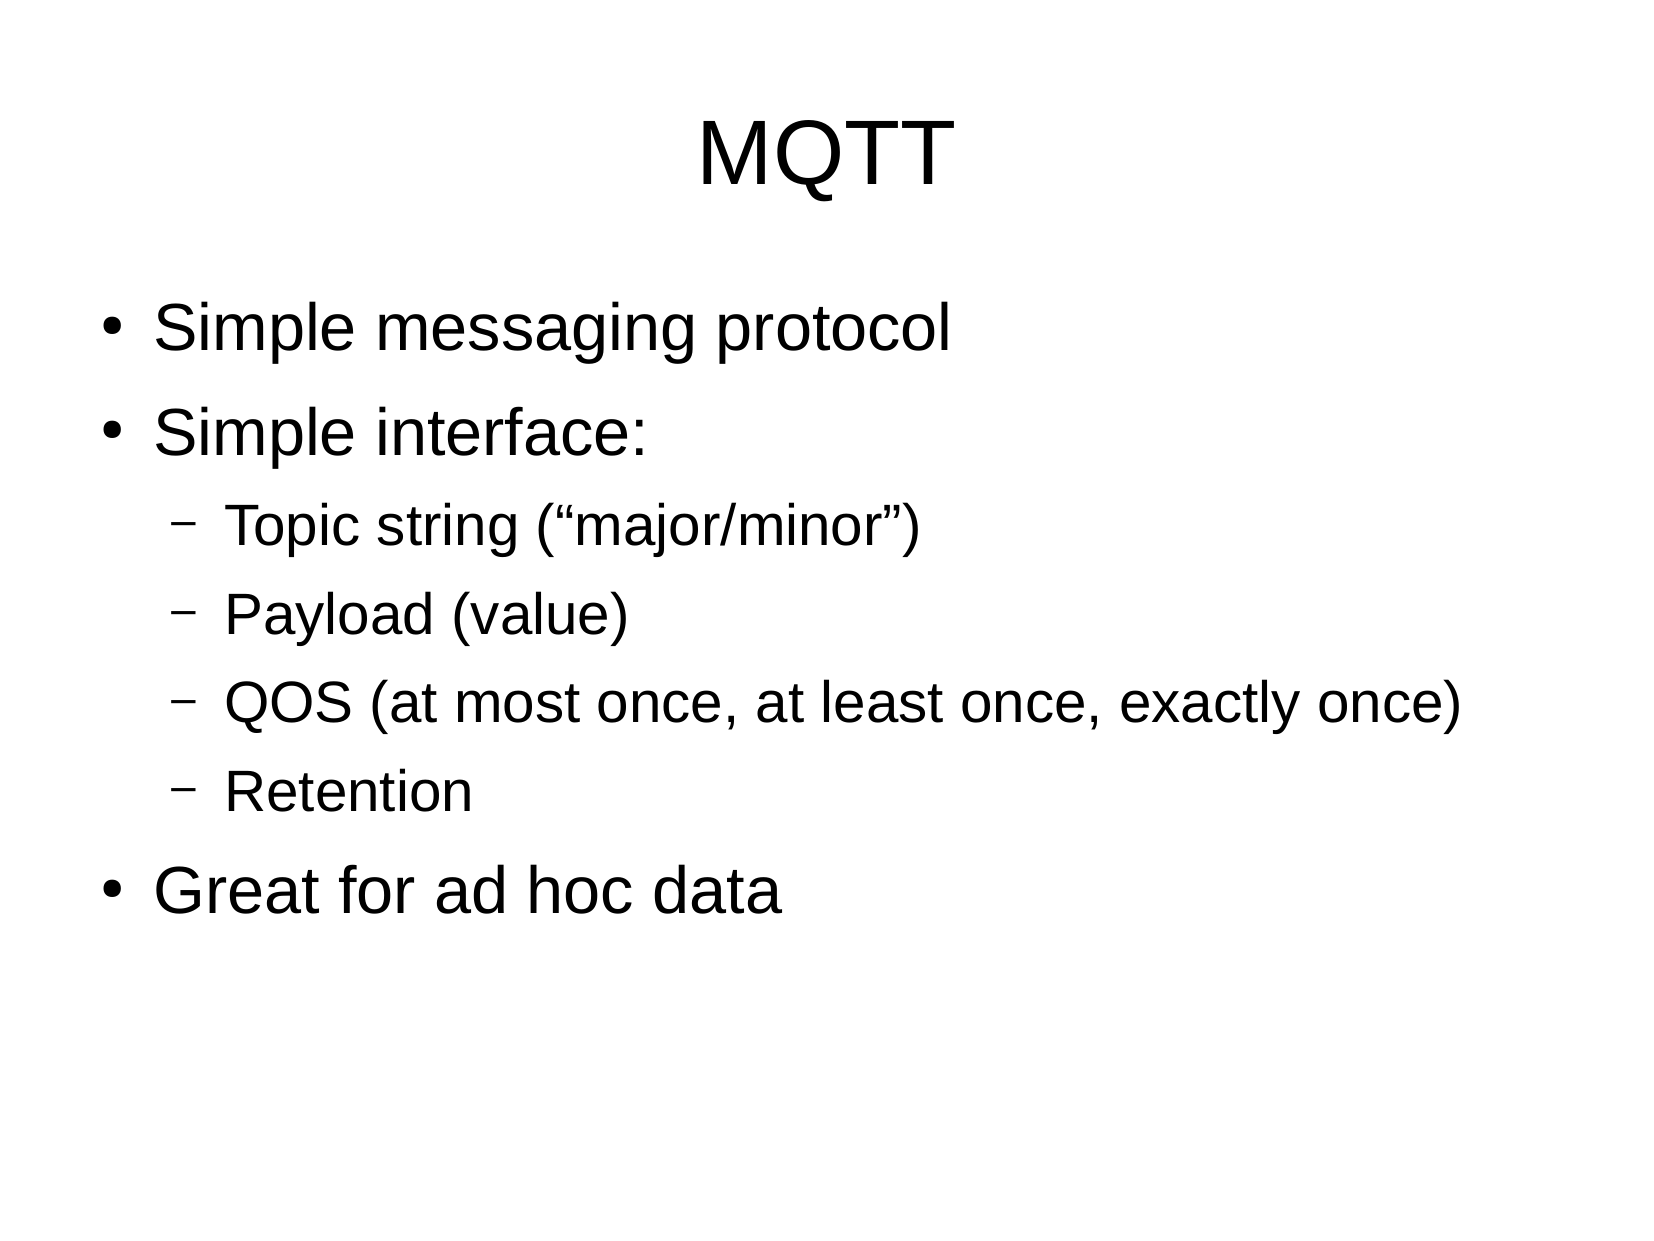

# MQTT
Simple messaging protocol
Simple interface:
Topic string (“major/minor”)
Payload (value)
QOS (at most once, at least once, exactly once)
Retention
Great for ad hoc data